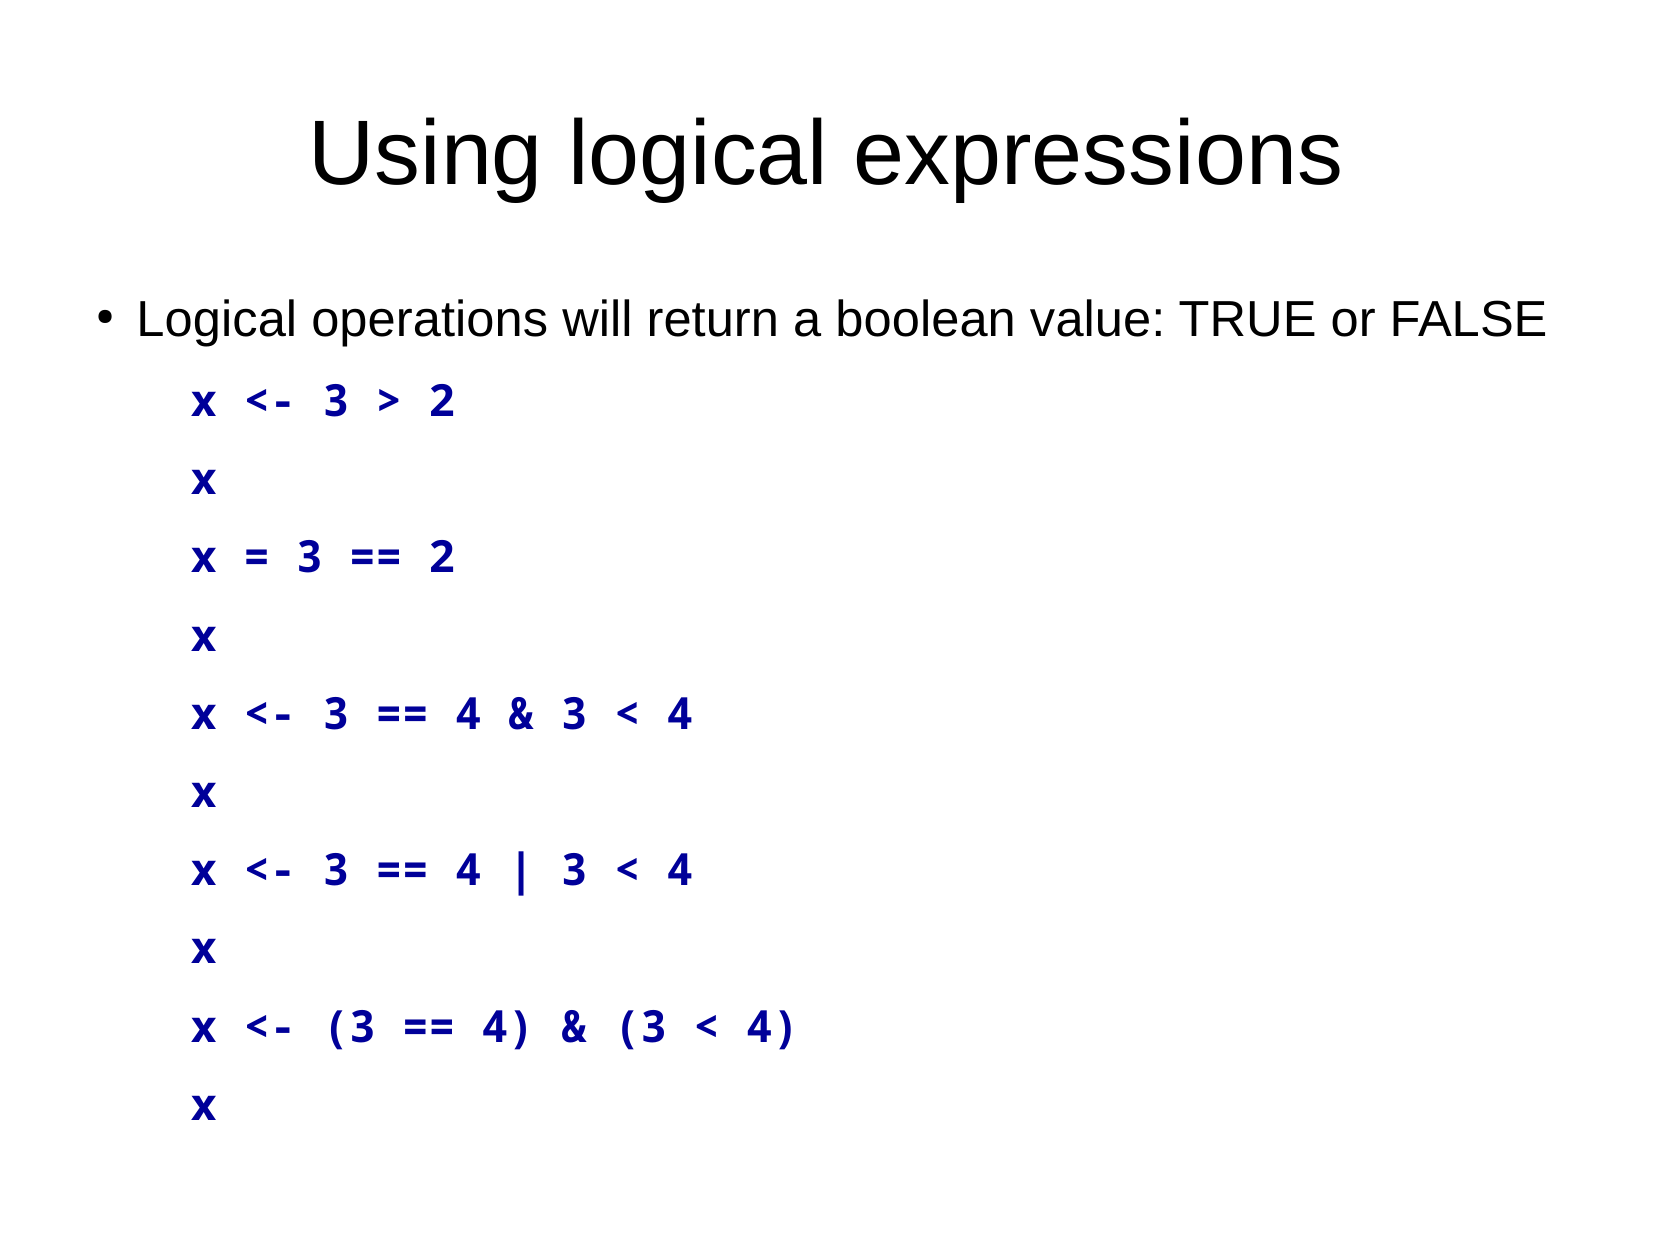

# Using logical expressions
Logical operations will return a boolean value: TRUE or FALSE
x <- 3 > 2
x
x = 3 == 2
x
x <- 3 == 4 & 3 < 4
x
x <- 3 == 4 | 3 < 4
x
x <- (3 == 4) & (3 < 4)
x